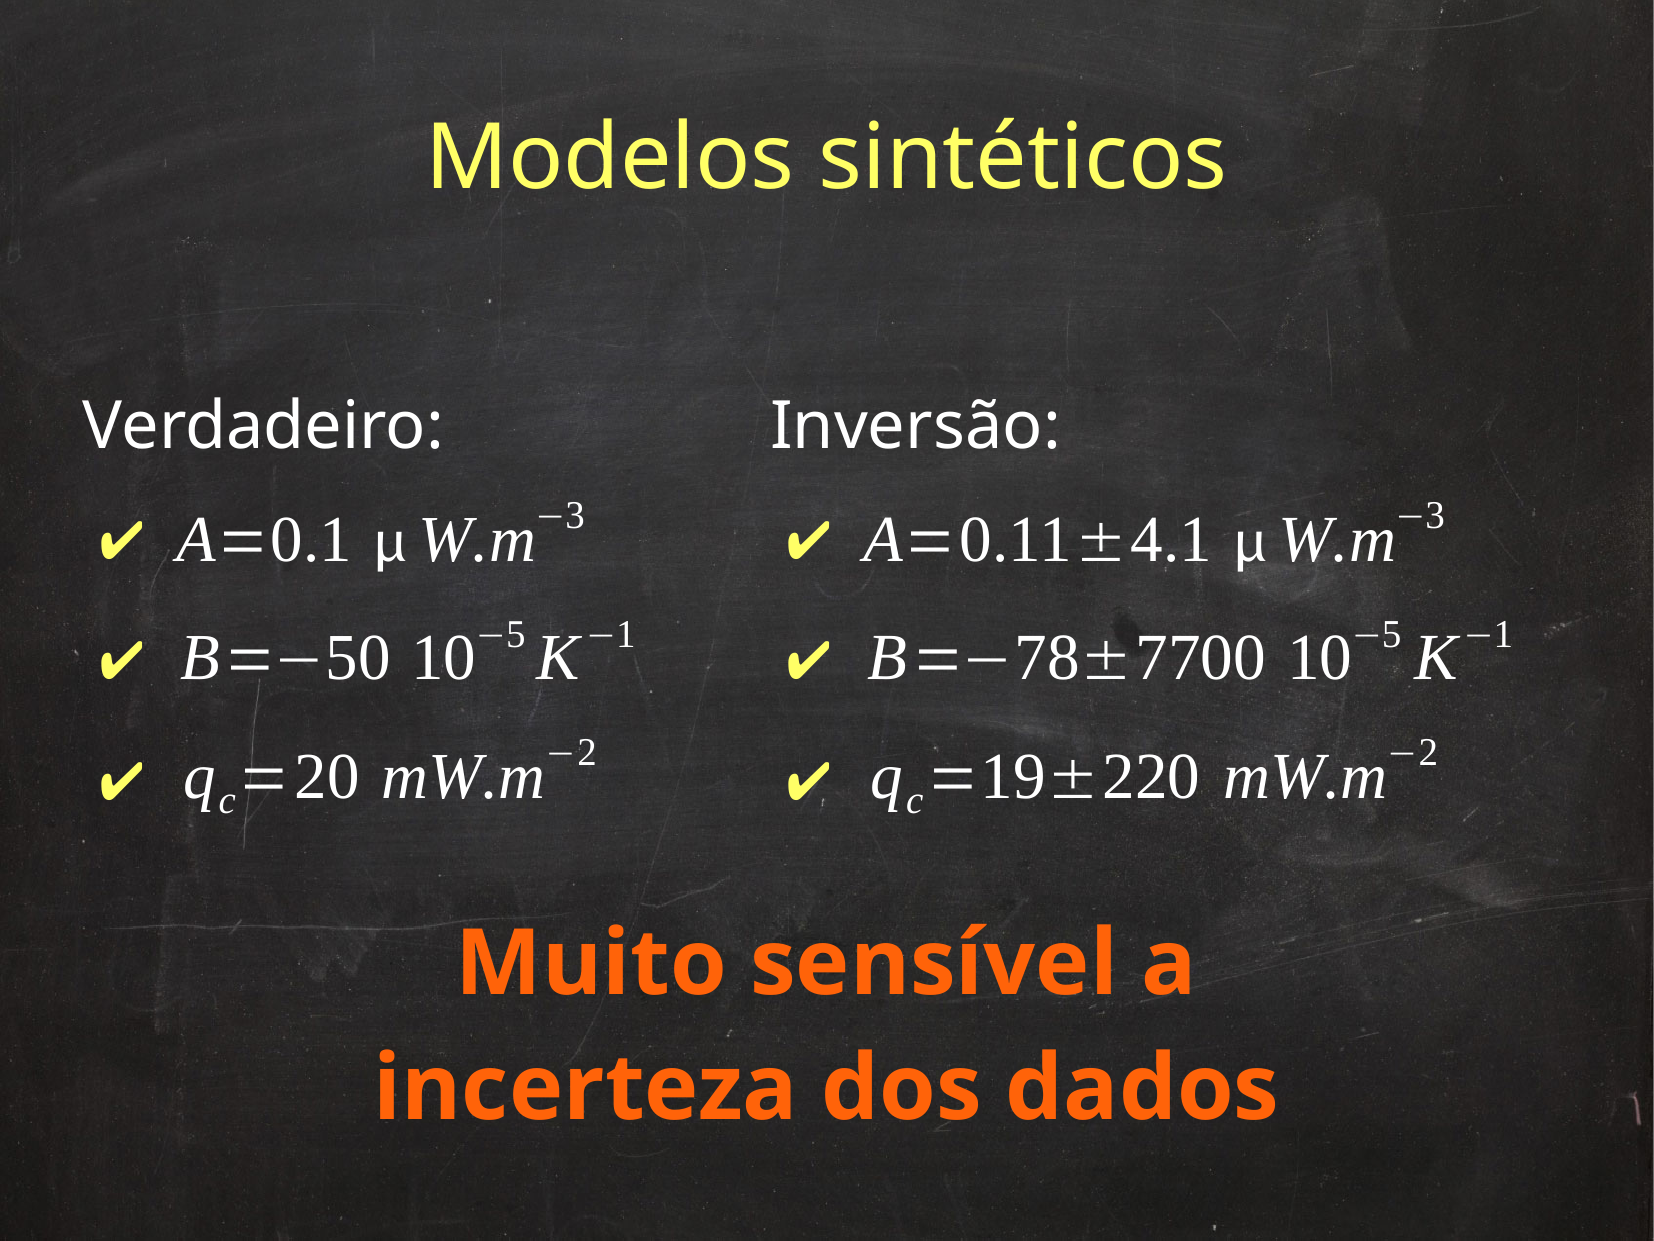

# Modelos sintéticos
Verdadeiro:
Inversão:
Muito sensível a incerteza dos dados